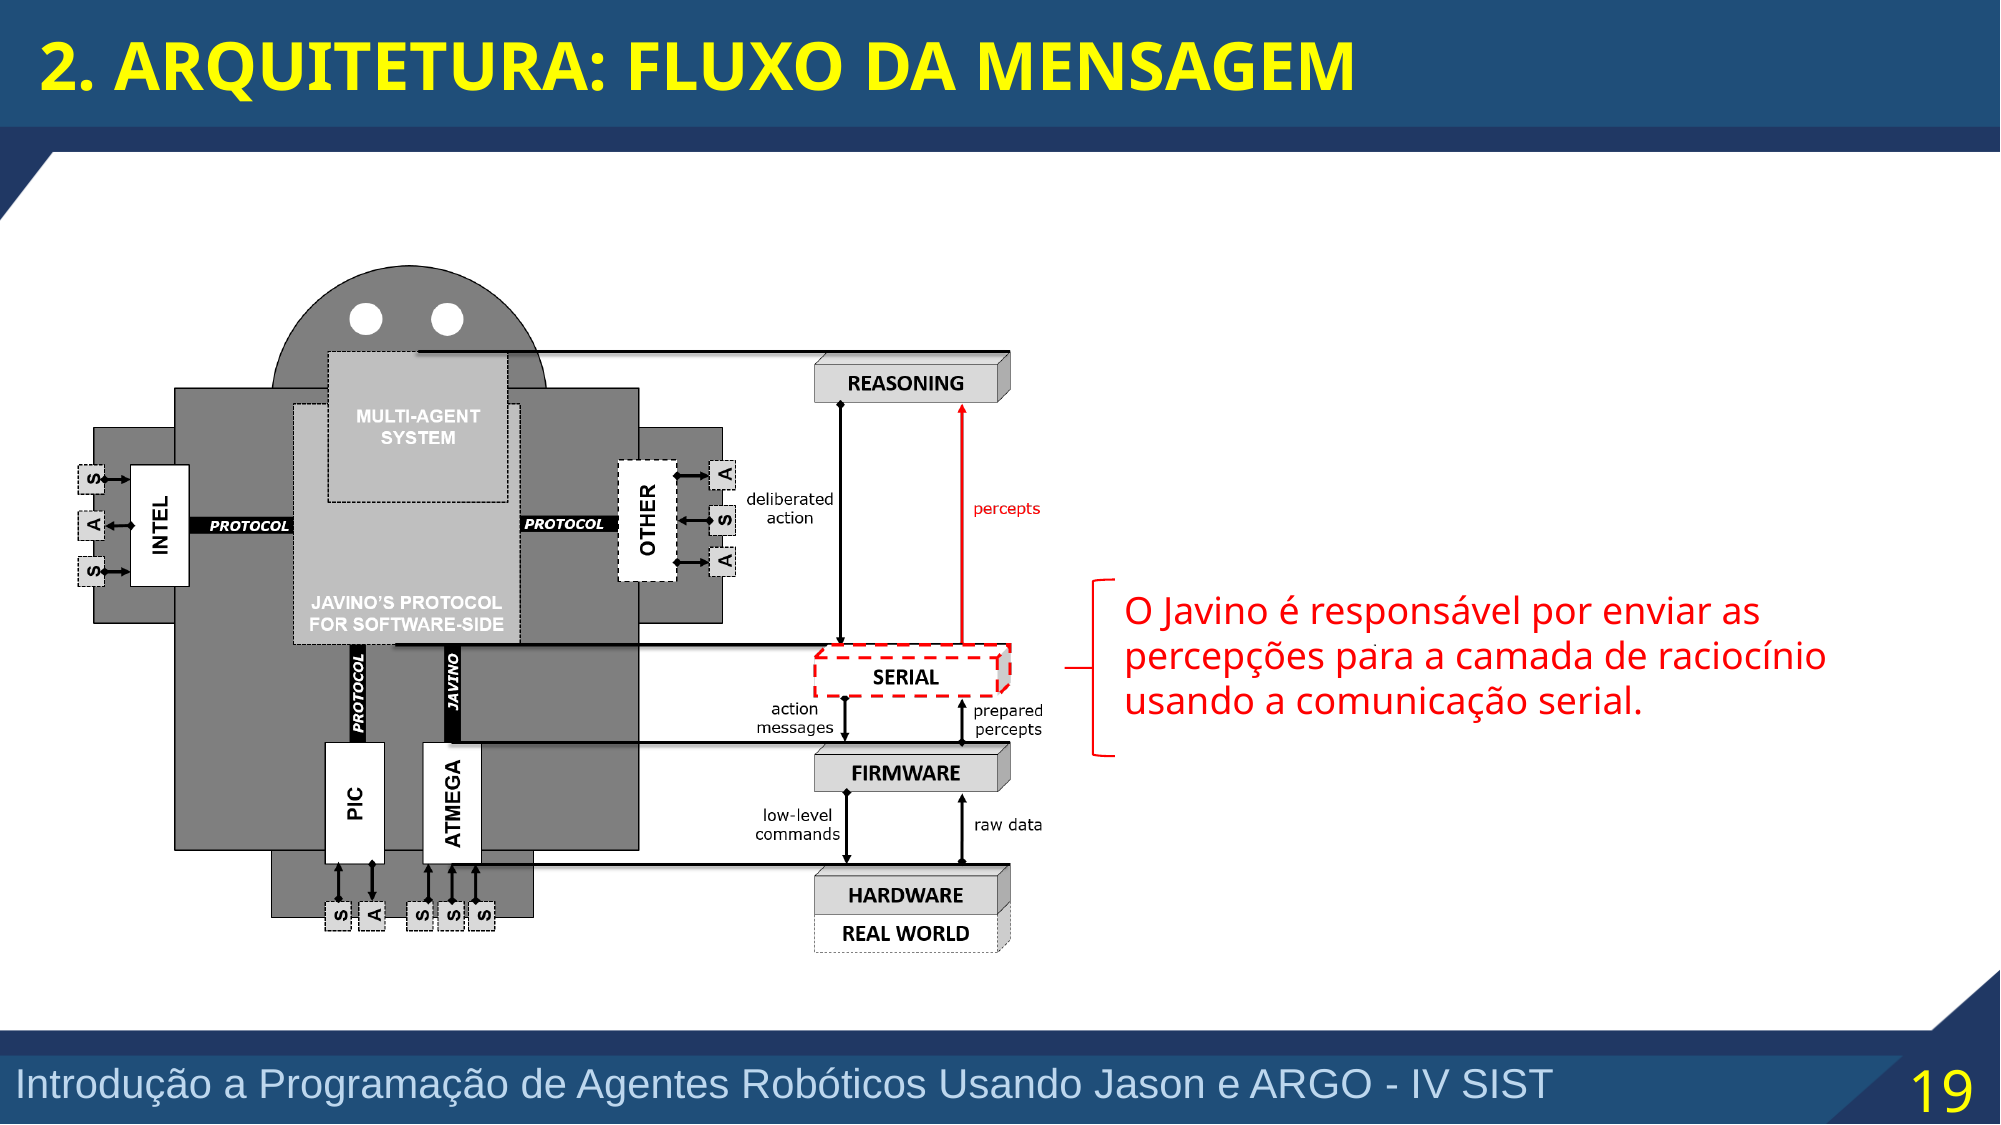

2. ARQUITETURA: FLUXO DA MENSAGEM
O Javino é responsável por enviar as percepções para a camada de raciocínio usando a comunicação serial.